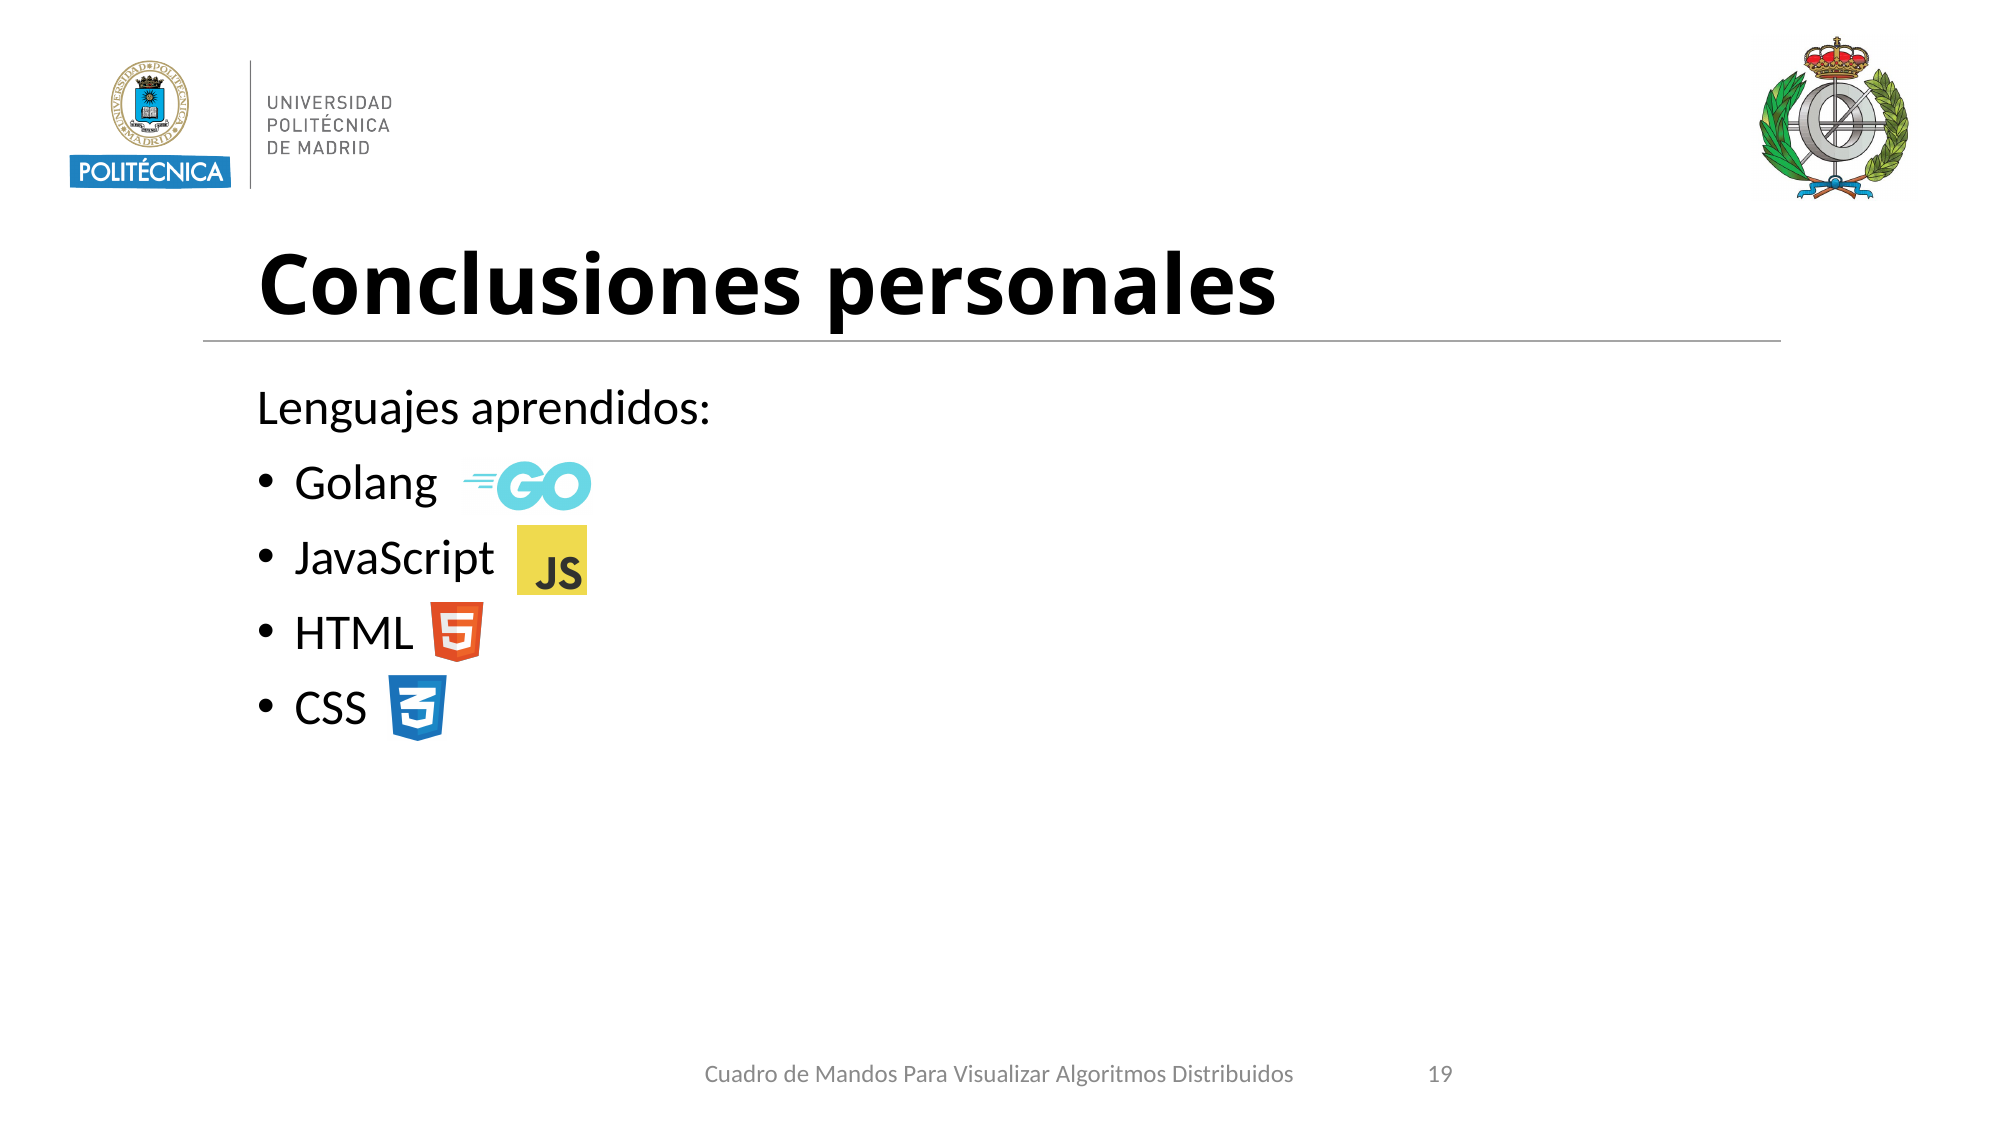

# Conclusiones personales
Lenguajes aprendidos:
Golang
JavaScript
HTML
CSS
Cuadro de Mandos Para Visualizar Algoritmos Distribuidos